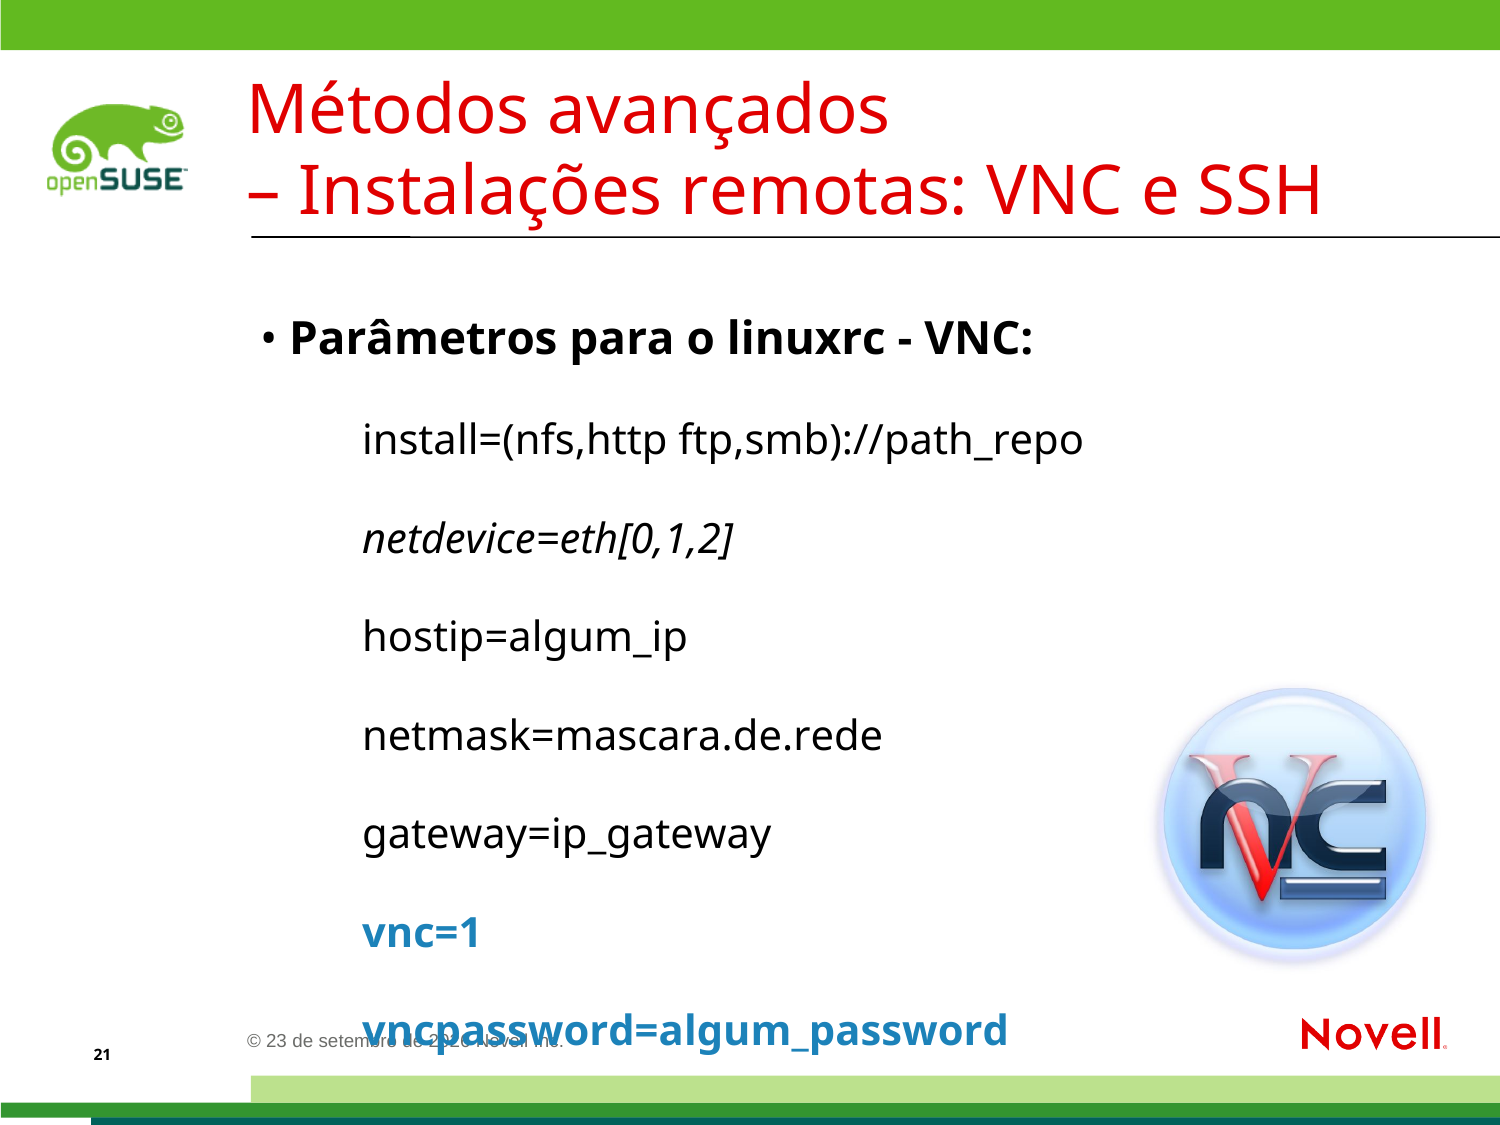

# Métodos avançados – Instalações remotas: VNC e SSH
 Parâmetros para o linuxrc - VNC:
install=(nfs,http ftp,smb)://path_repo
netdevice=eth[0,1,2]
hostip=algum_ip
netmask=mascara.de.rede
gateway=ip_gateway
vnc=1
vncpassword=algum_password